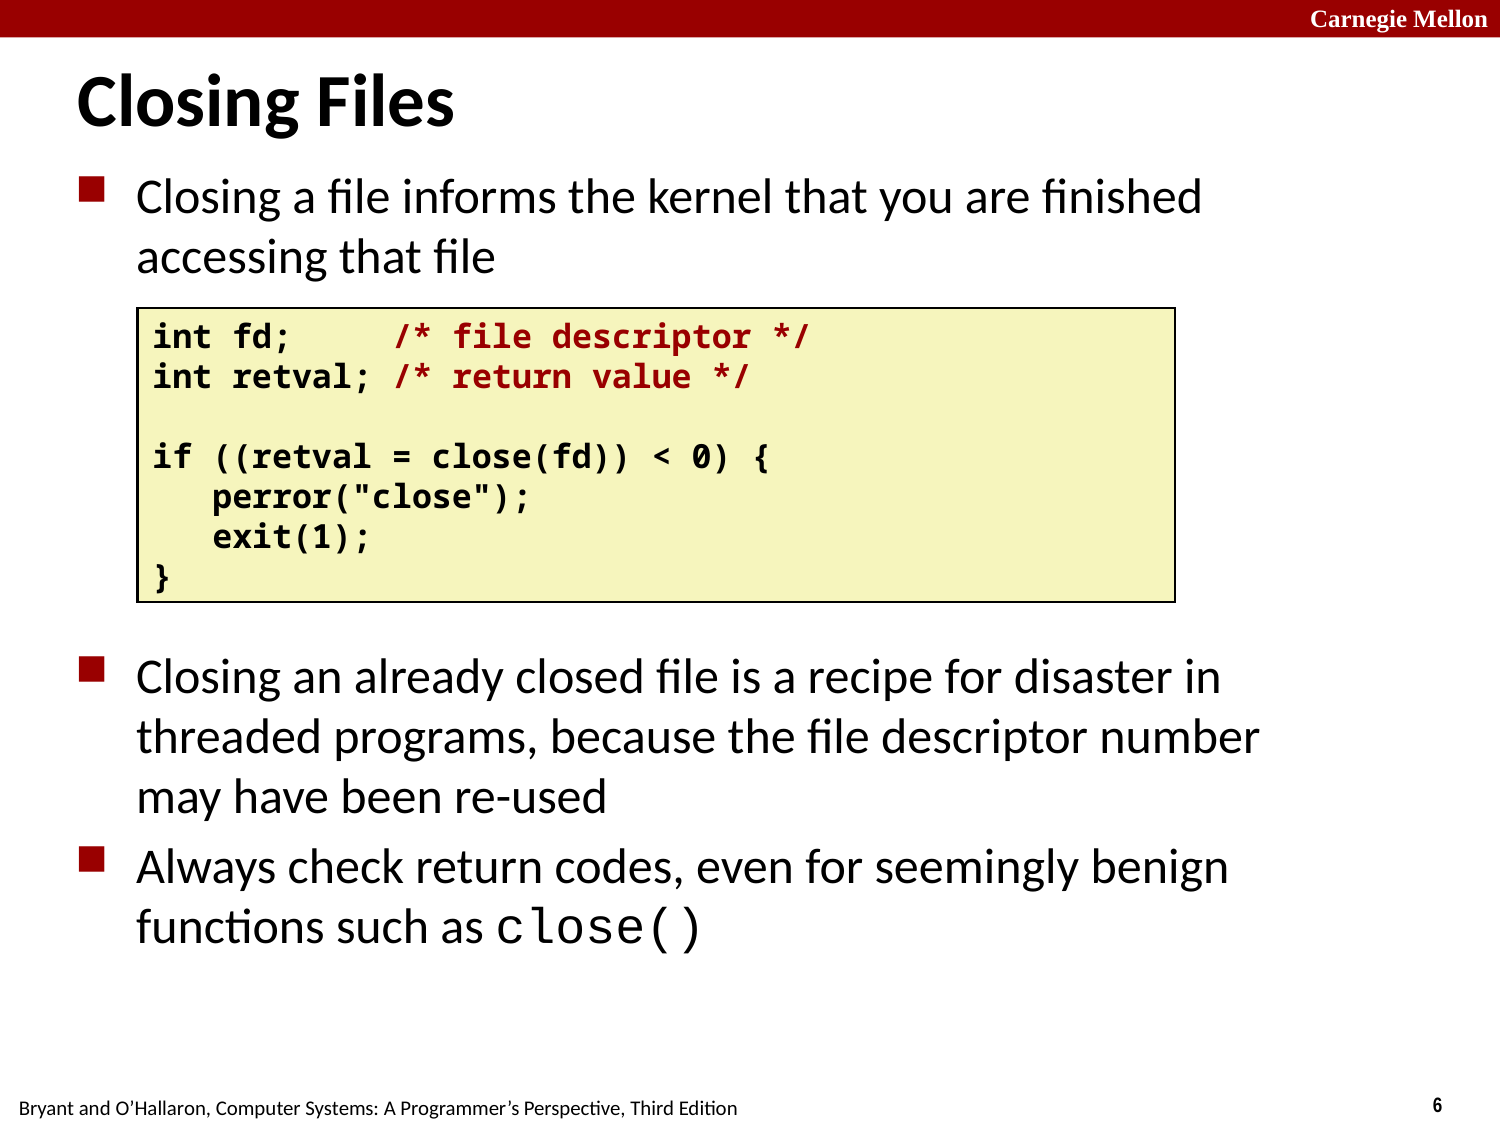

Closing Files
Closing a file informs the kernel that you are finished accessing that file
Closing an already closed file is a recipe for disaster in threaded programs, because the file descriptor number may have been re-used
Always check return codes, even for seemingly benign functions such as close()
int fd; /* file descriptor */
int retval; /* return value */
if ((retval = close(fd)) < 0) {
 perror("close");
 exit(1);
}